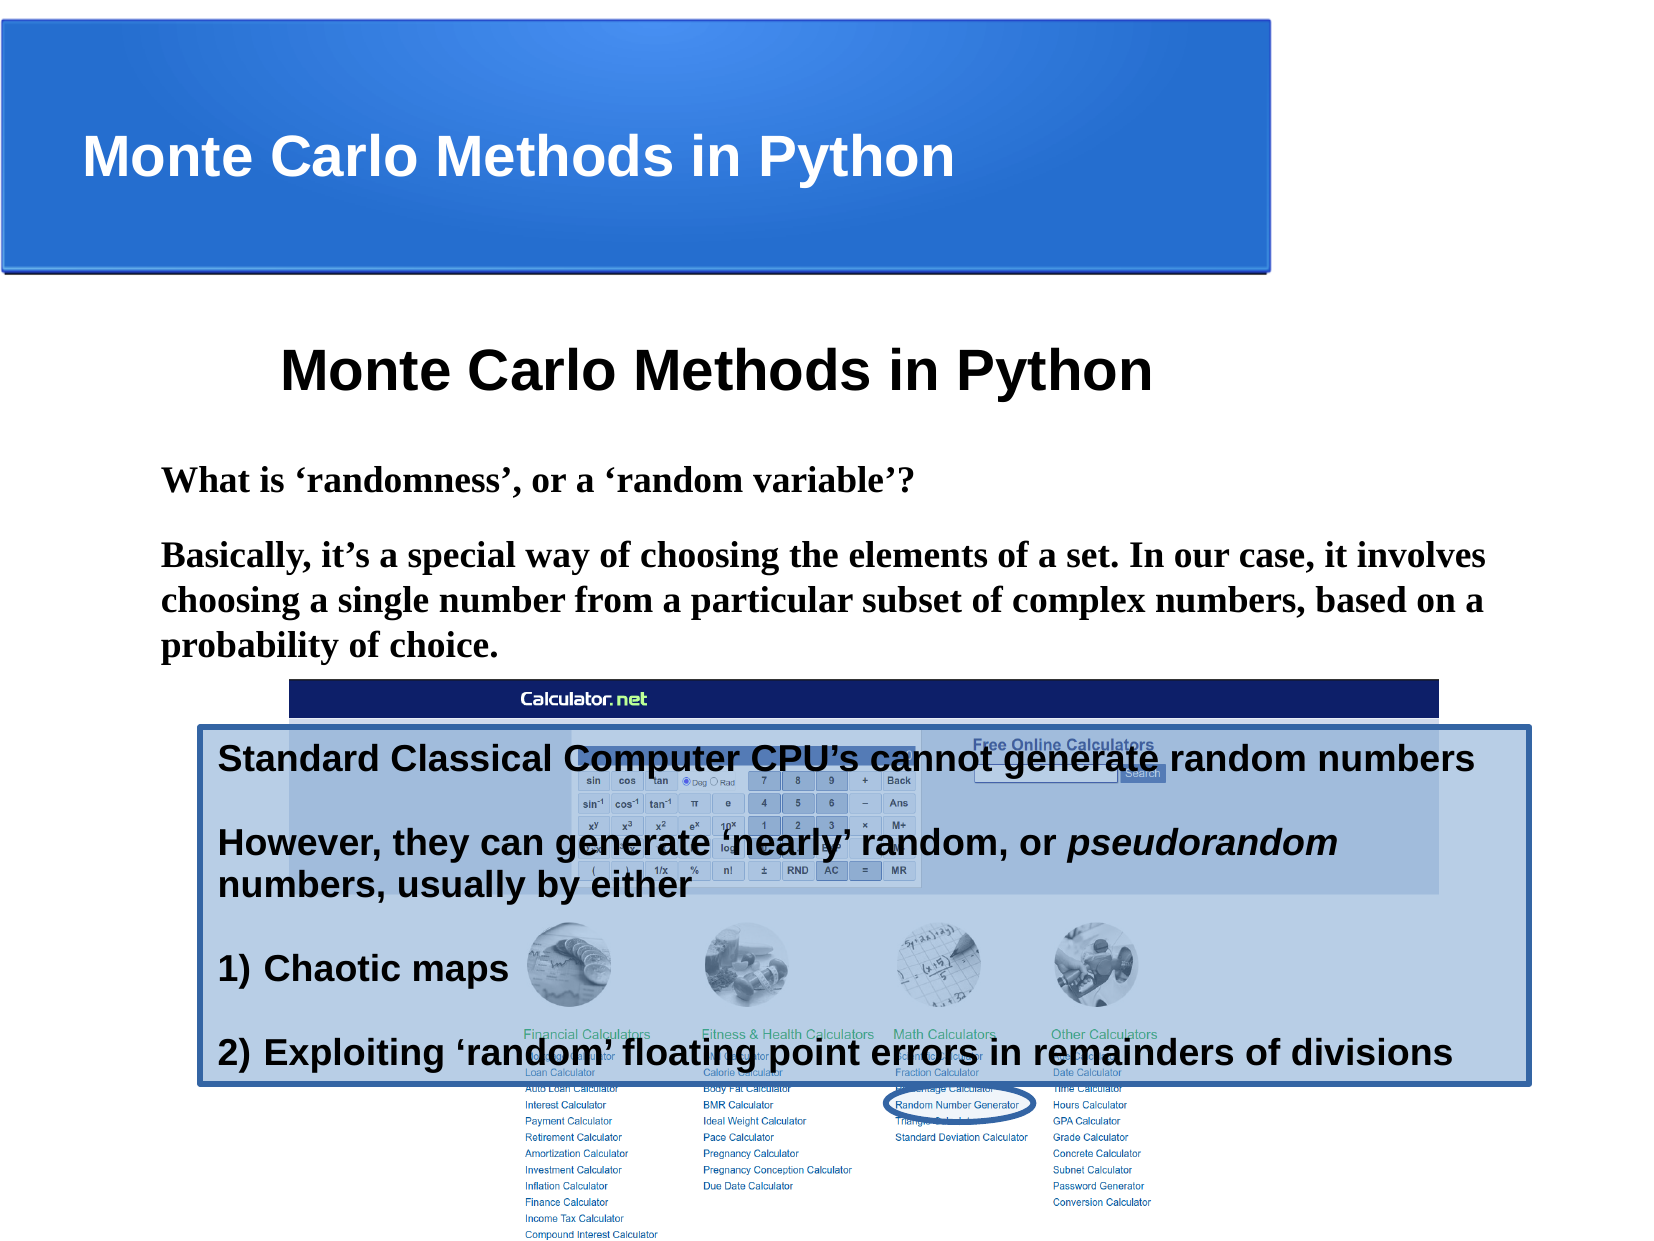

Monte Carlo Methods in Python
Monte Carlo Methods in Python
What is ‘randomness’, or a ‘random variable’?
Basically, it’s a special way of choosing the elements of a set. In our case, it involves choosing a single number from a particular subset of complex numbers, based on a probability of choice.
Standard Classical Computer CPU’s cannot generate random numbers
However, they can generate ‘nearly’ random, or pseudorandom numbers, usually by either
 Chaotic maps
 Exploiting ‘random’ floating point errors in remainders of divisions